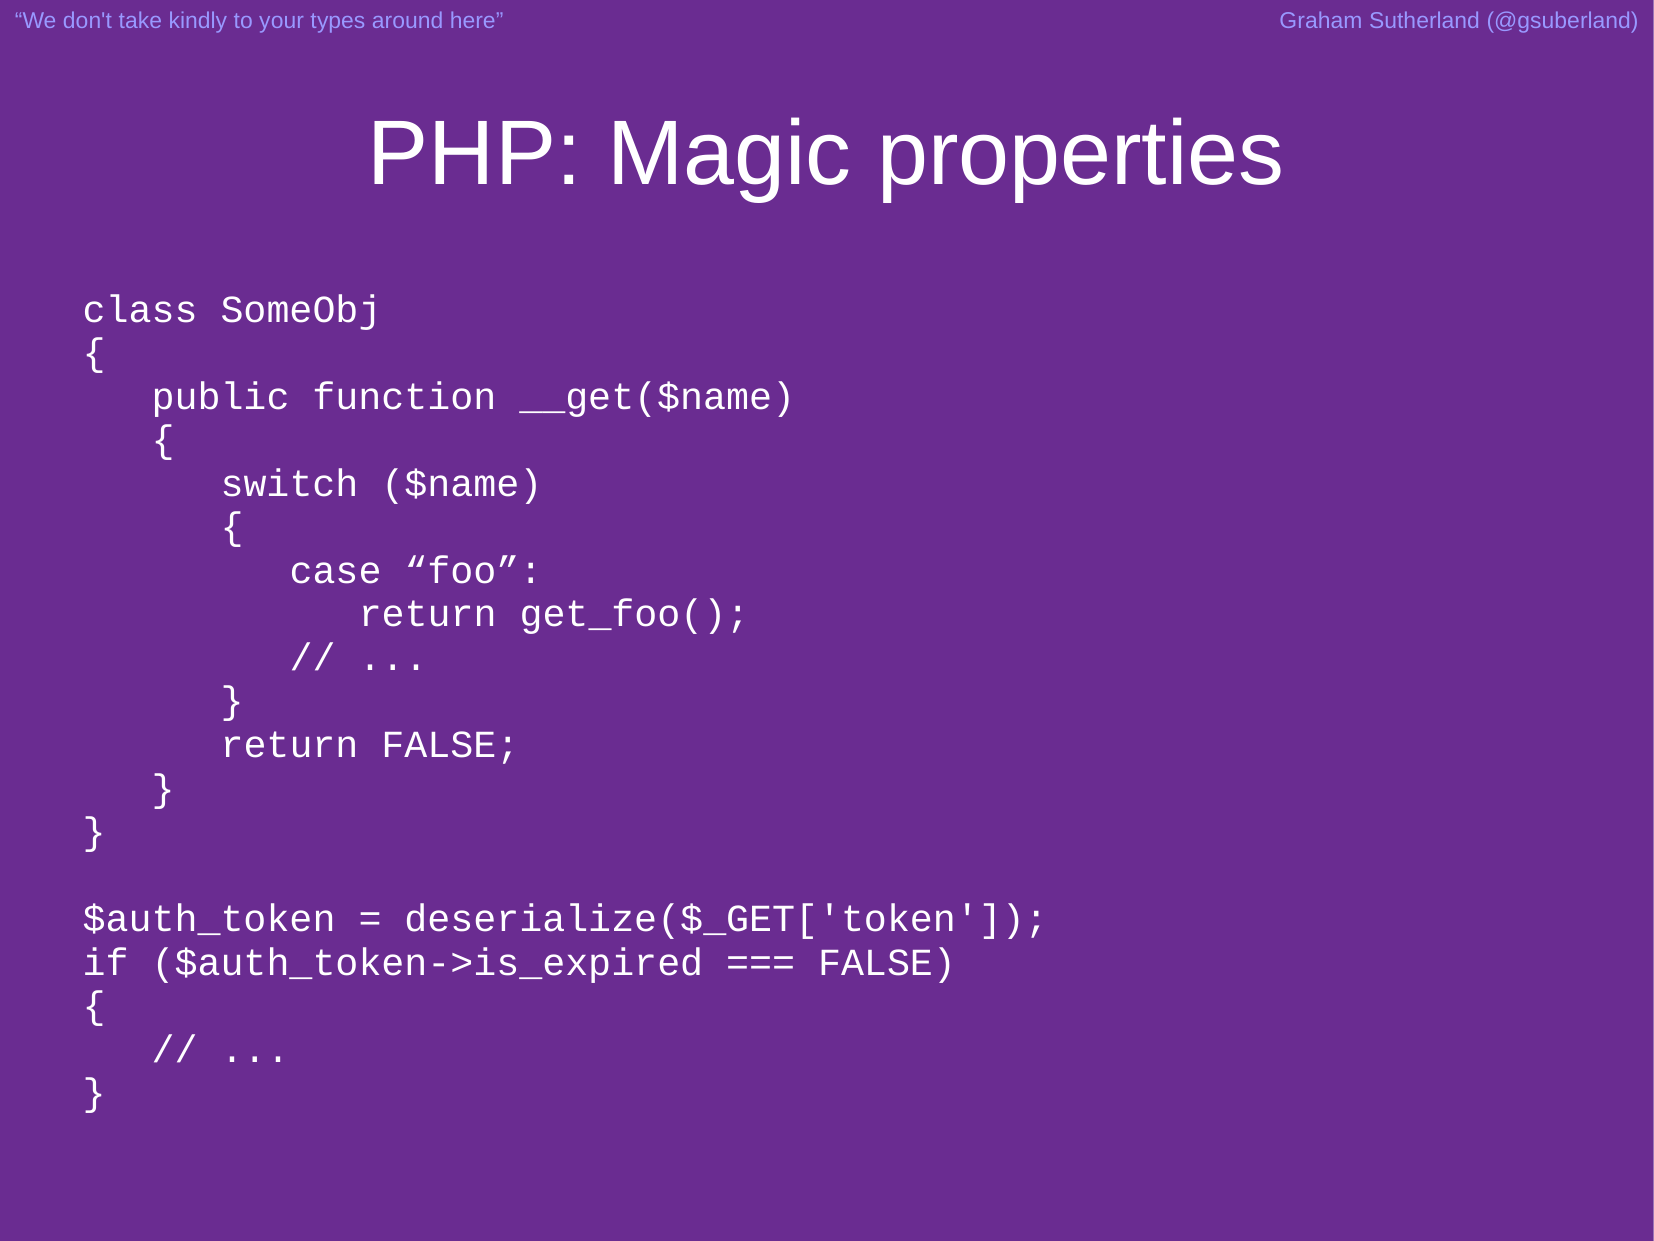

# PHP: Magic properties
class SomeObj
{
 public function __get($name)
 {
 switch ($name)
 {
 case “foo”:
 return get_foo();
 // ...
 }
 return FALSE;
 }
}
$auth_token = deserialize($_GET['token']);
if ($auth_token->is_expired === FALSE)
{
 // ...
}